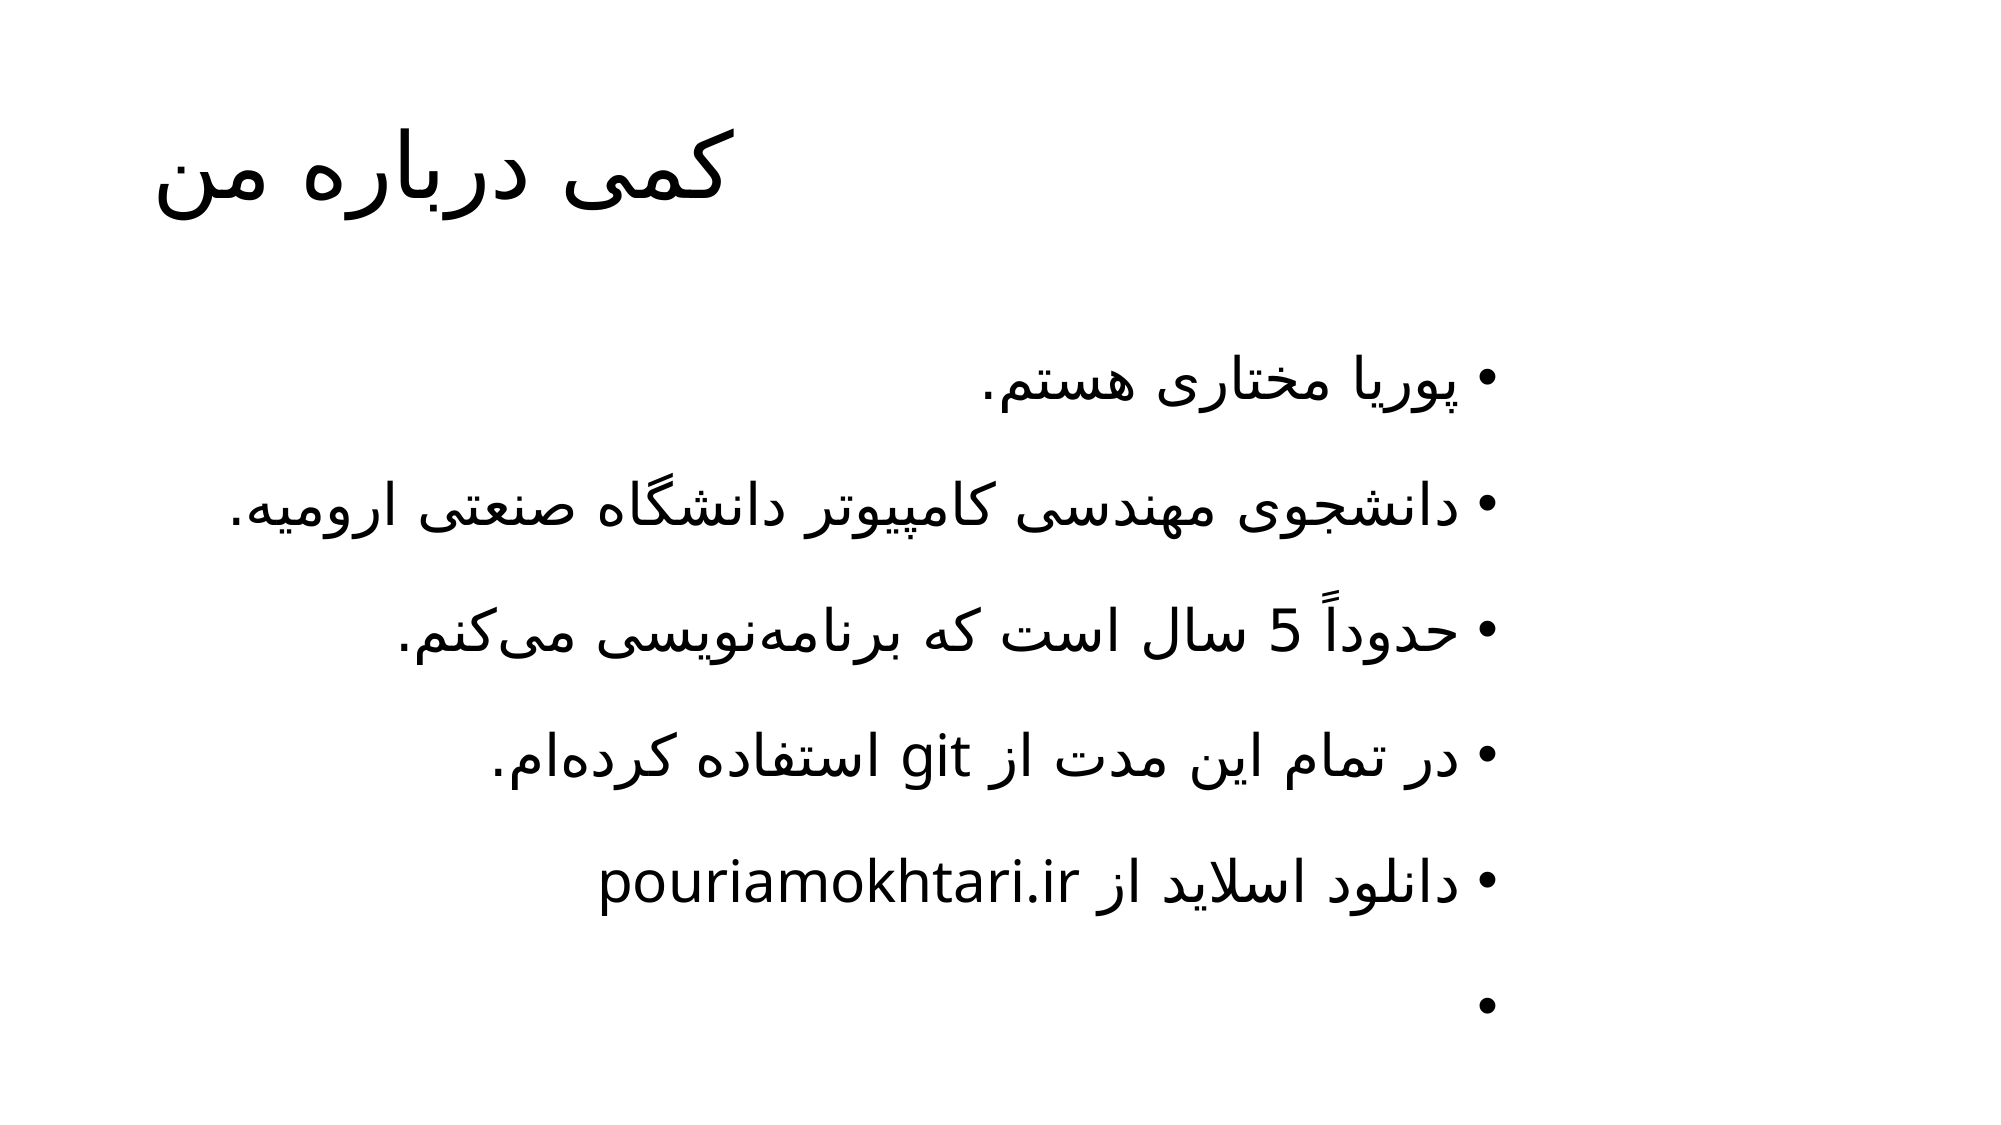

# کمی درباره من
پوریا مختاری هستم.
دانشجوی مهندسی کامپیوتر دانشگاه صنعتی ارومیه.
حدوداً 5 سال است که برنامه‌نویسی می‌کنم.
در تمام این مدت از git استفاده کرده‌ام.
دانلود اسلاید از pouriamokhtari.ir